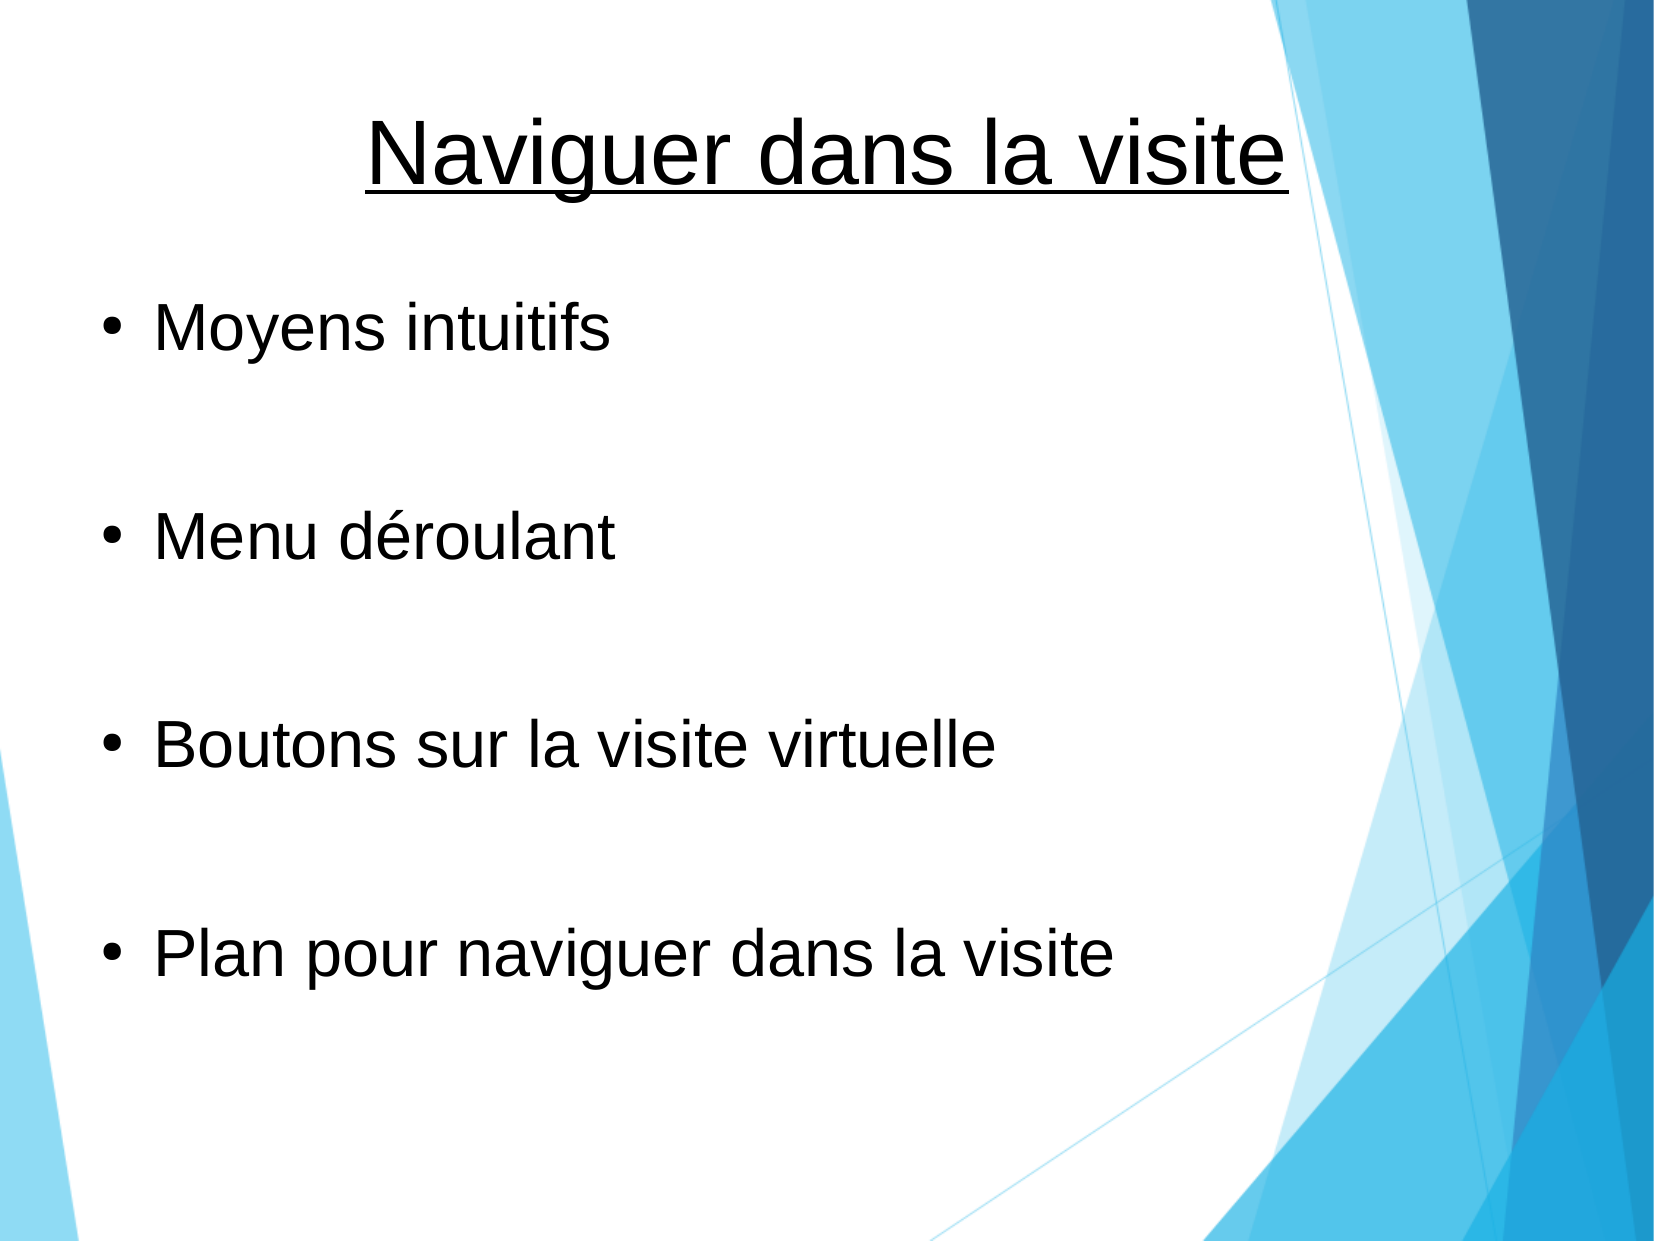

# Naviguer dans la visite
Moyens intuitifs
Menu déroulant
Boutons sur la visite virtuelle
Plan pour naviguer dans la visite